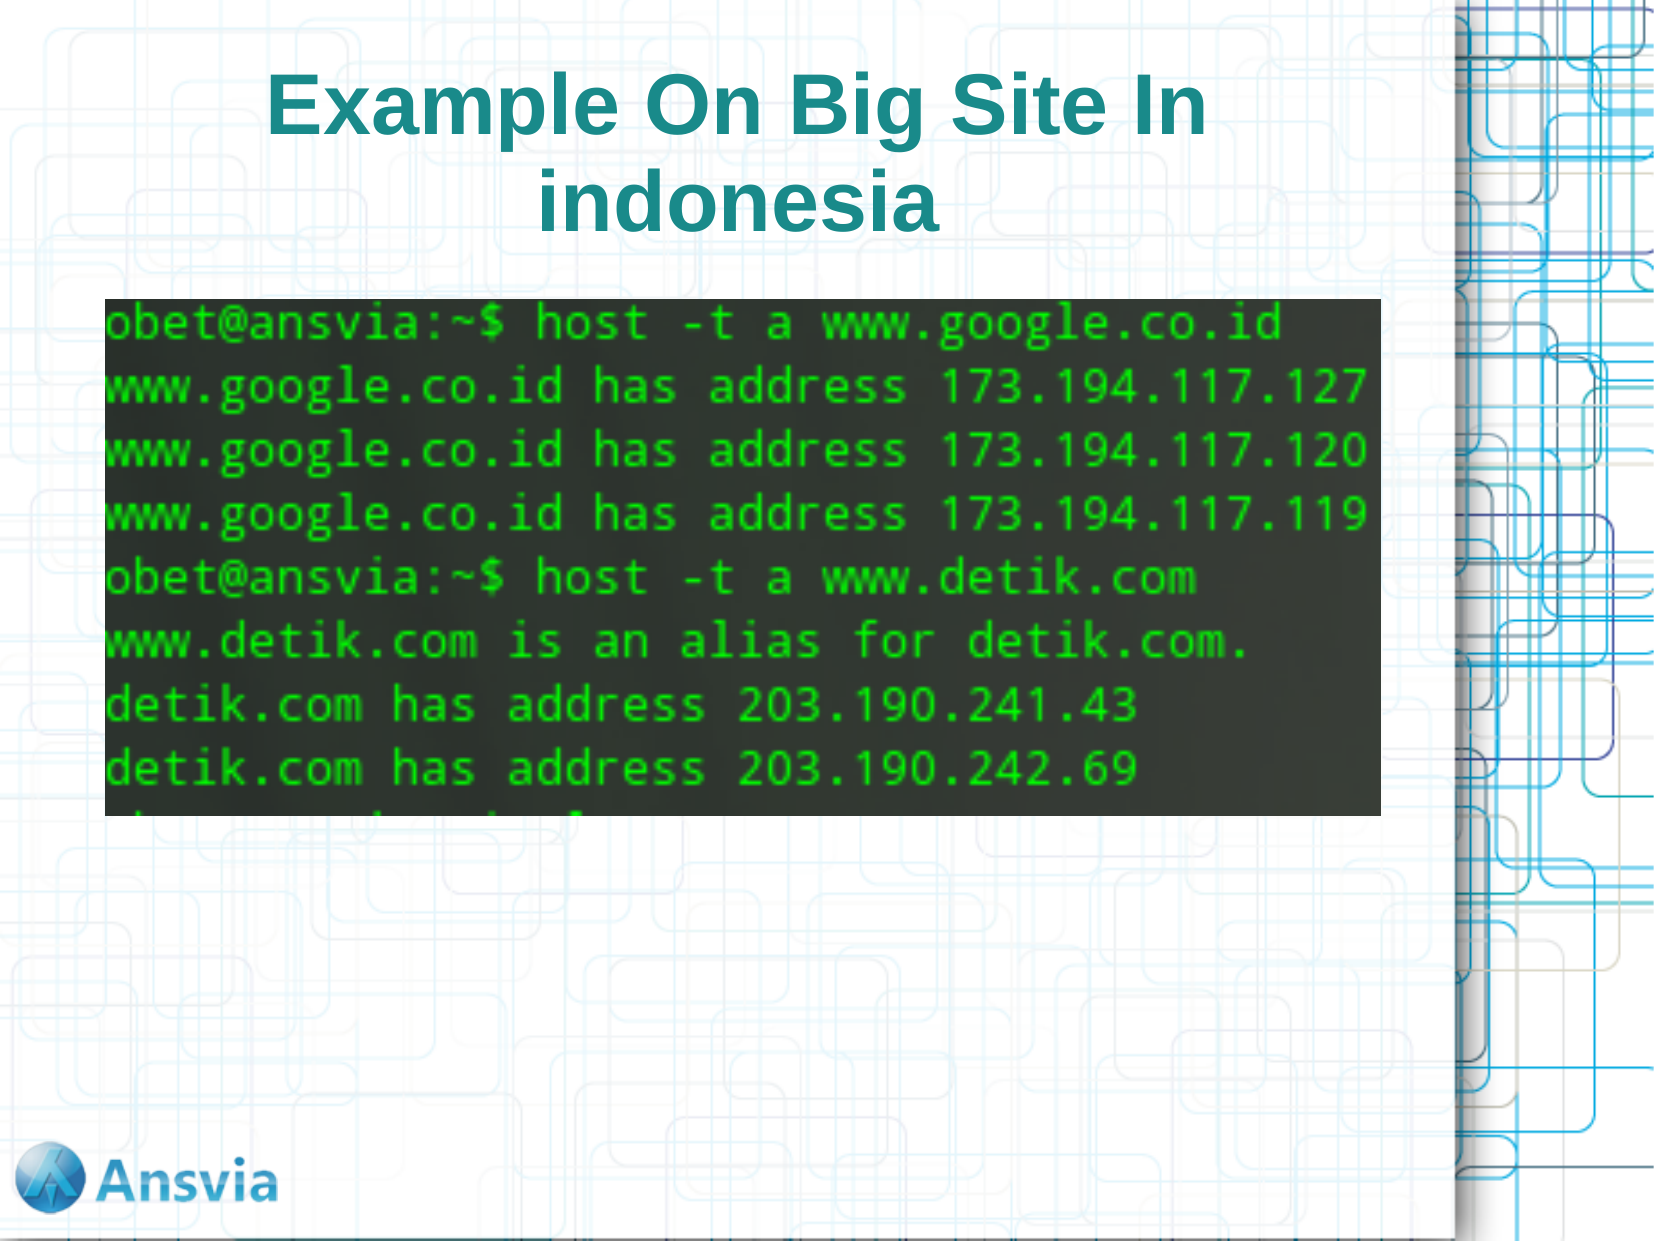

# Example On Big Site In indonesia